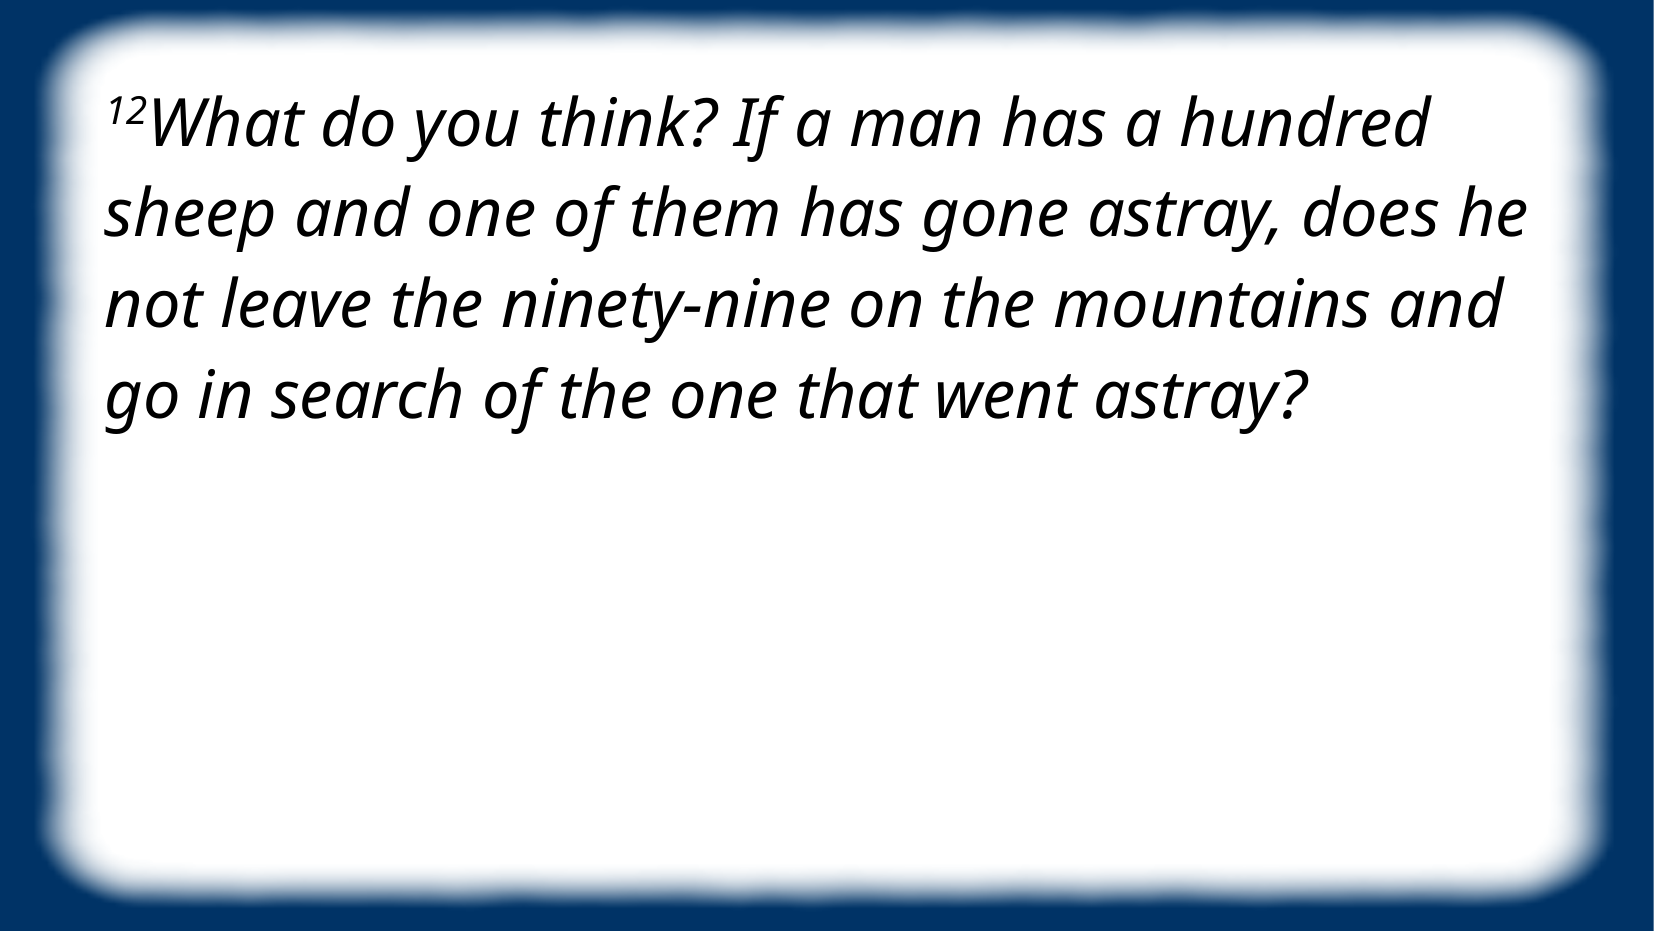

12What do you think? If a man has a hundred sheep and one of them has gone astray, does he not leave the ninety-nine on the mountains and go in search of the one that went astray?